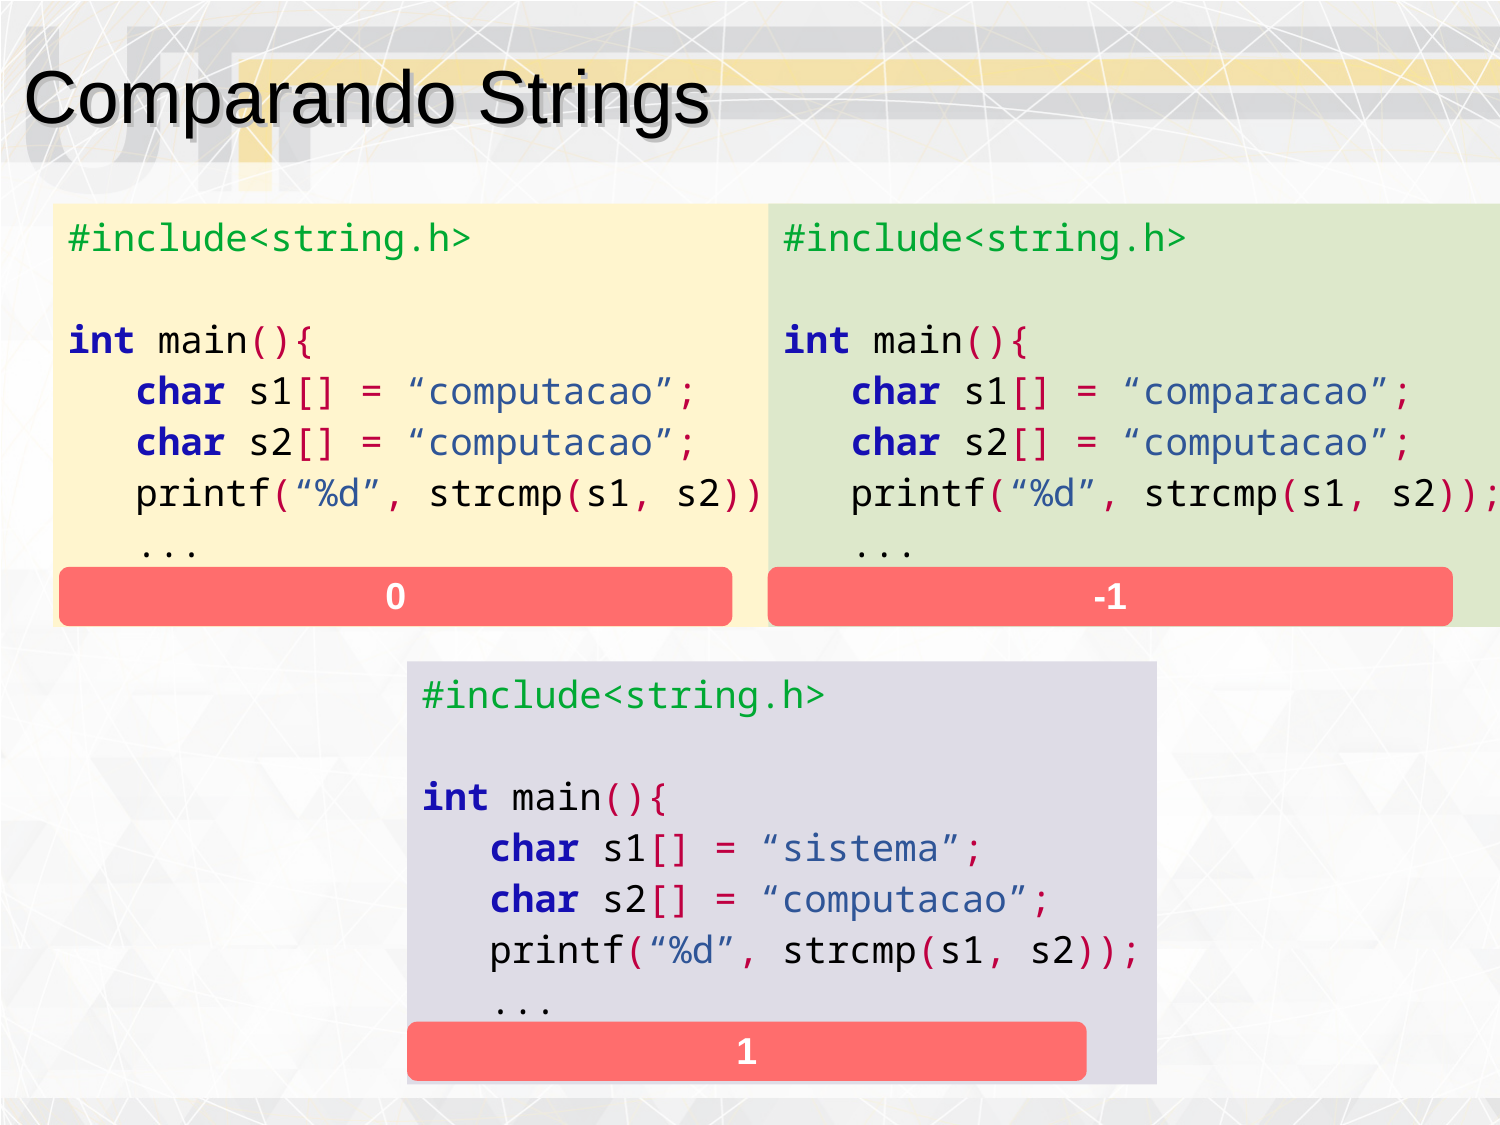

# Comparando Strings
#include<string.h>
int main(){
 char s1[] = “computacao”;
 char s2[] = “computacao”;
 printf(“%d”, strcmp(s1, s2));
 ...
}
#include<string.h>
int main(){
 char s1[] = “comparacao”;
 char s2[] = “computacao”;
 printf(“%d”, strcmp(s1, s2));
 ...
}
0
-1
#include<string.h>
int main(){
 char s1[] = “sistema”;
 char s2[] = “computacao”;
 printf(“%d”, strcmp(s1, s2));
 ...
}
1